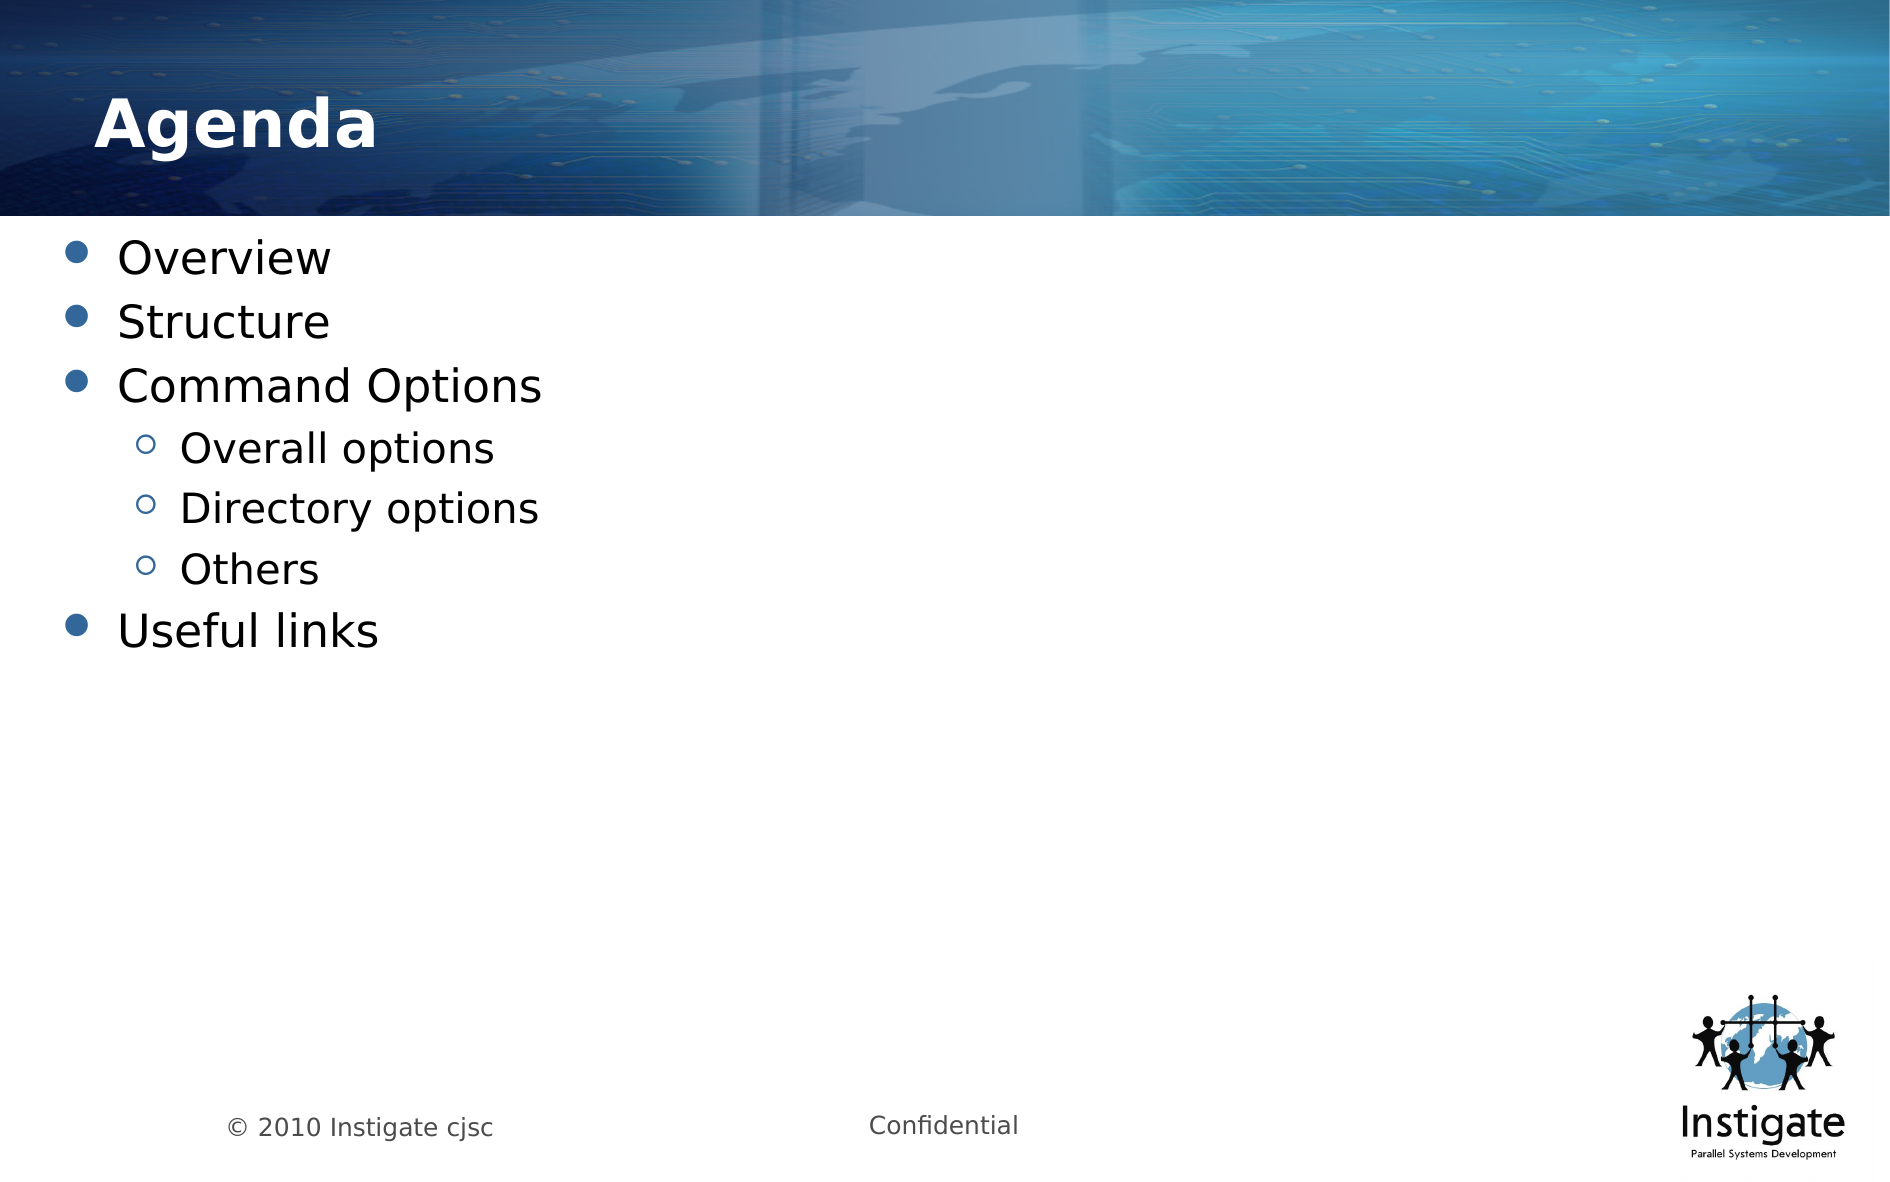

Agenda
# Overview
Structure
Command Options
Overall options
Directory options
Others
Useful links